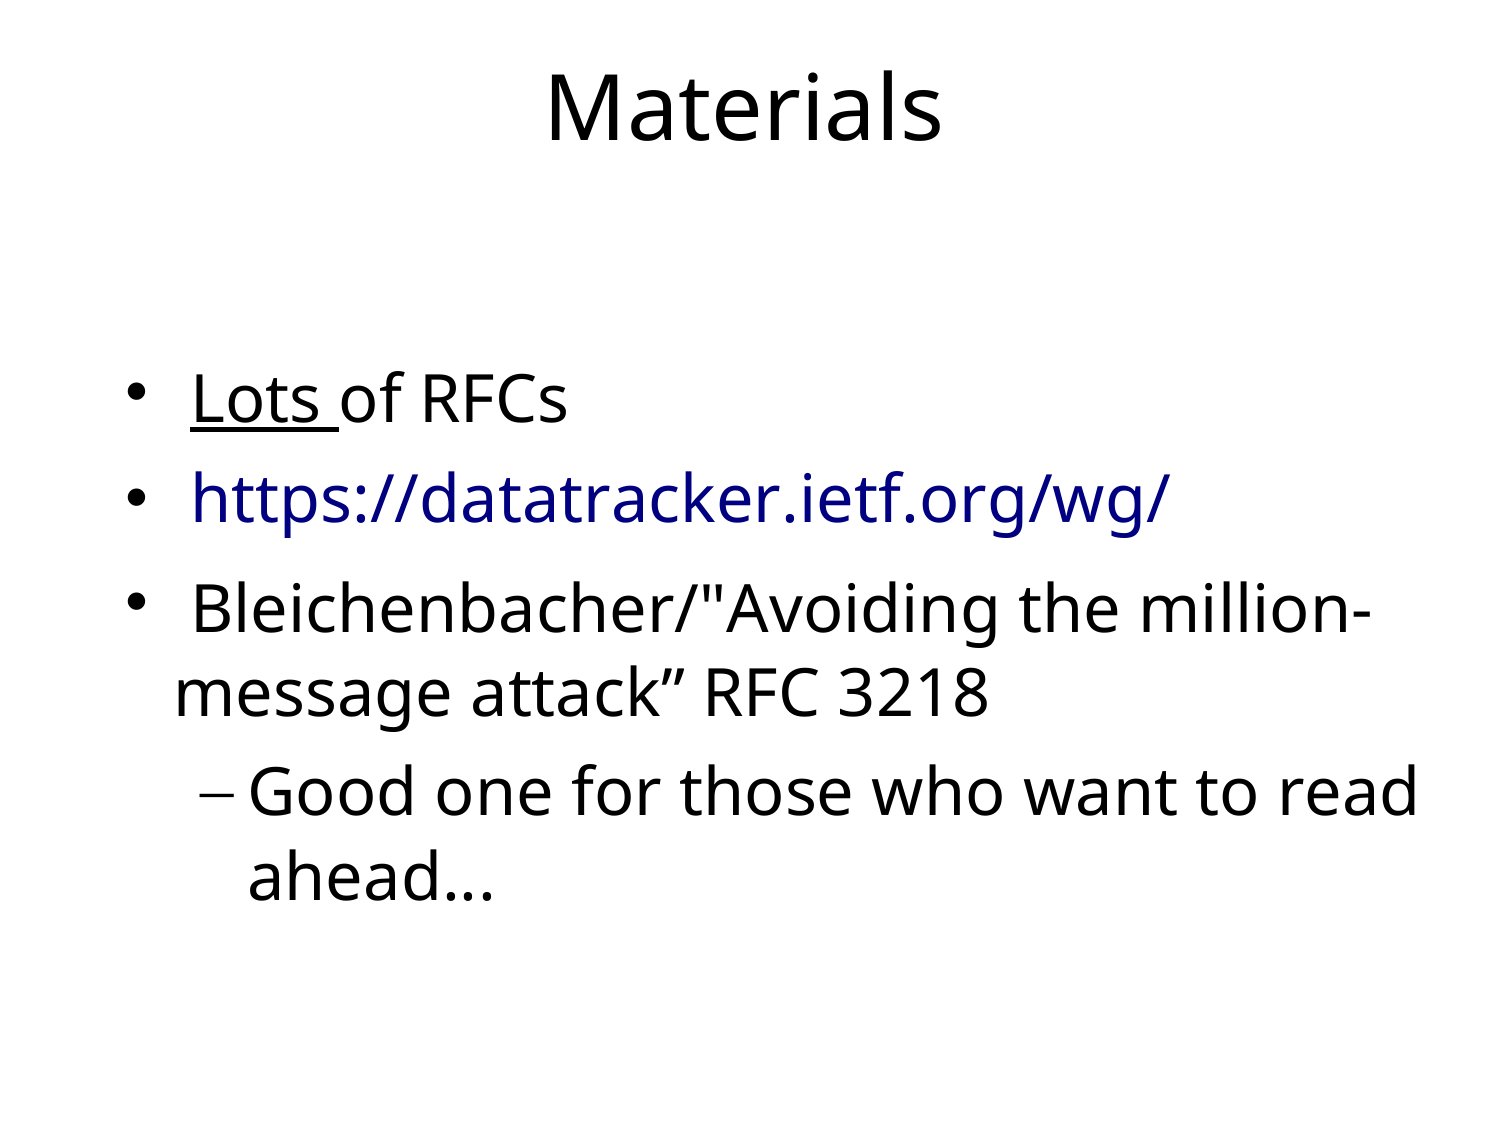

Materials
 Lots of RFCs
 https://datatracker.ietf.org/wg/
 Bleichenbacher/"Avoiding the million-message attack” RFC 3218
Good one for those who want to read ahead...